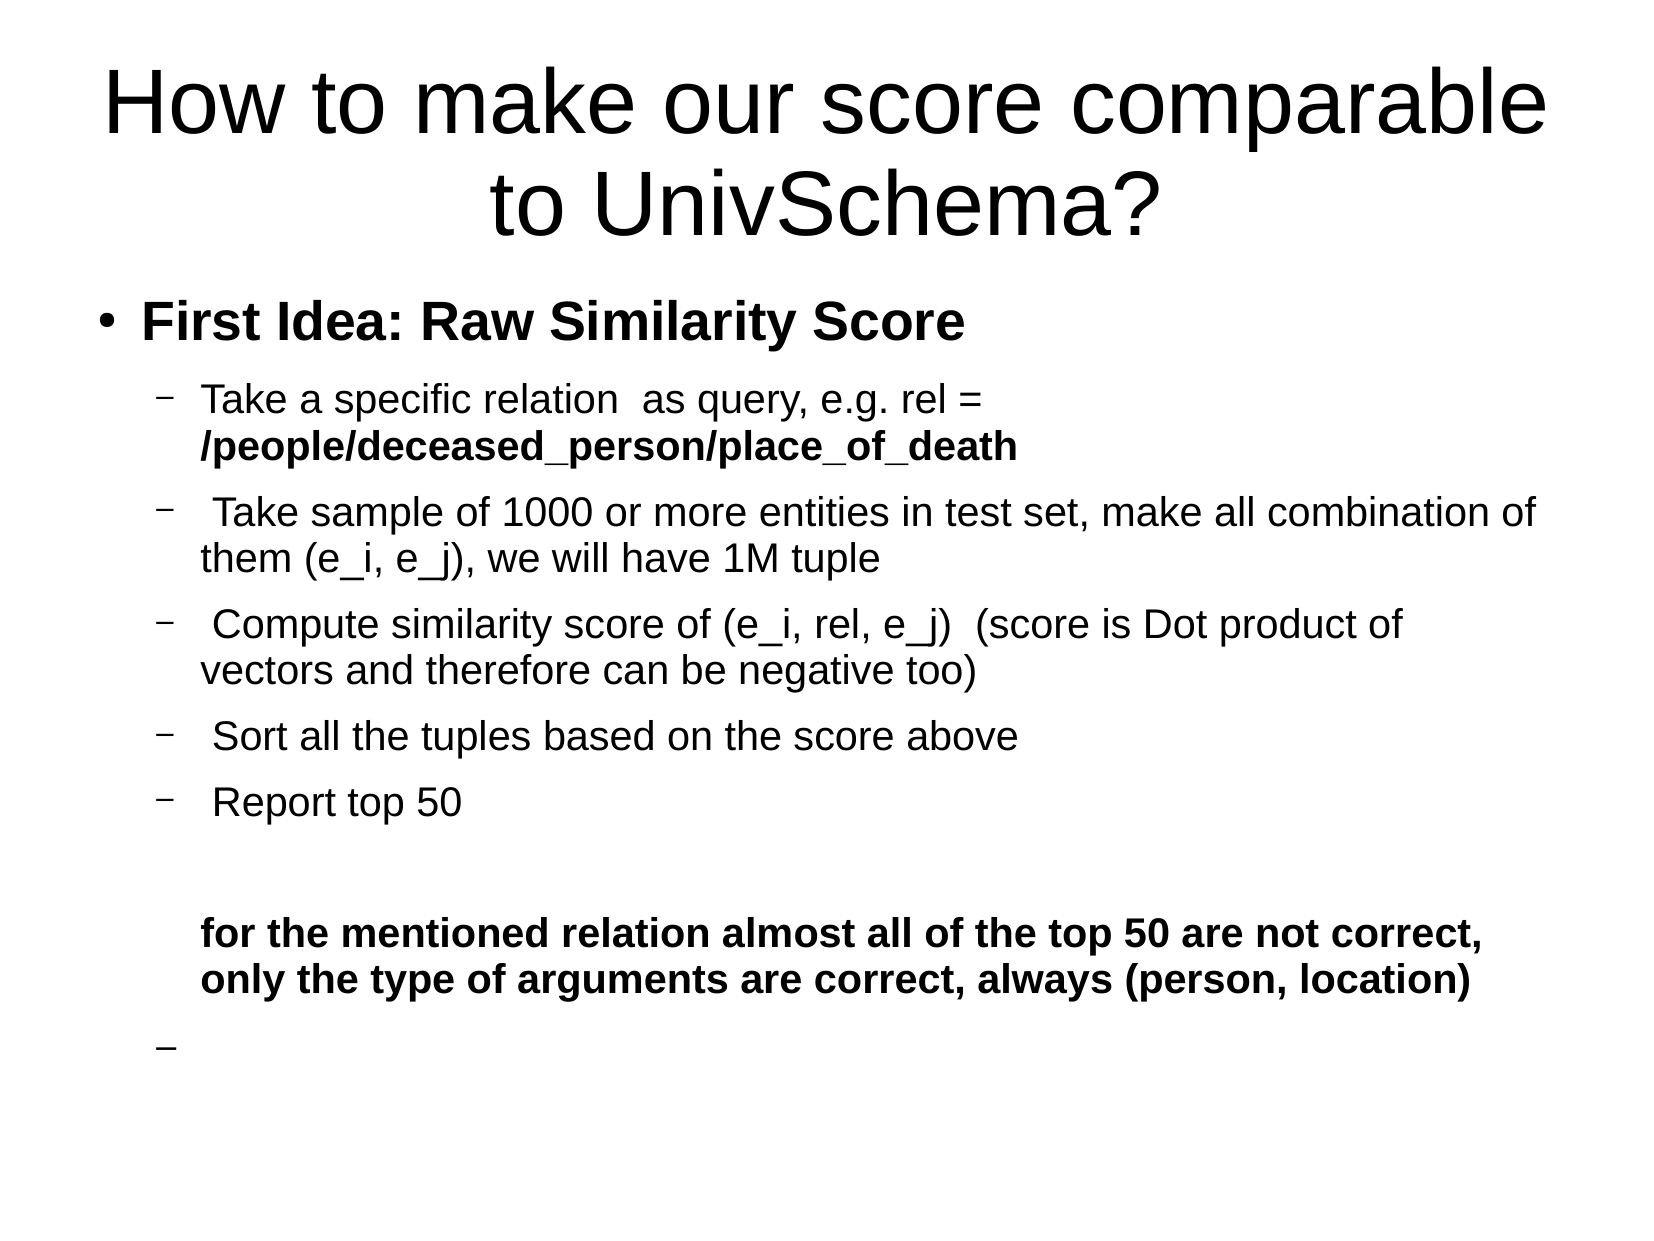

# How to make our score comparable to UnivSchema?
First Idea: Raw Similarity Score
Take a specific relation as query, e.g. rel = /people/deceased_person/place_of_death
 Take sample of 1000 or more entities in test set, make all combination of them (e_i, e_j), we will have 1M tuple
 Compute similarity score of (e_i, rel, e_j) (score is Dot product of vectors and therefore can be negative too)
 Sort all the tuples based on the score above
 Report top 50
for the mentioned relation almost all of the top 50 are not correct, only the type of arguments are correct, always (person, location)